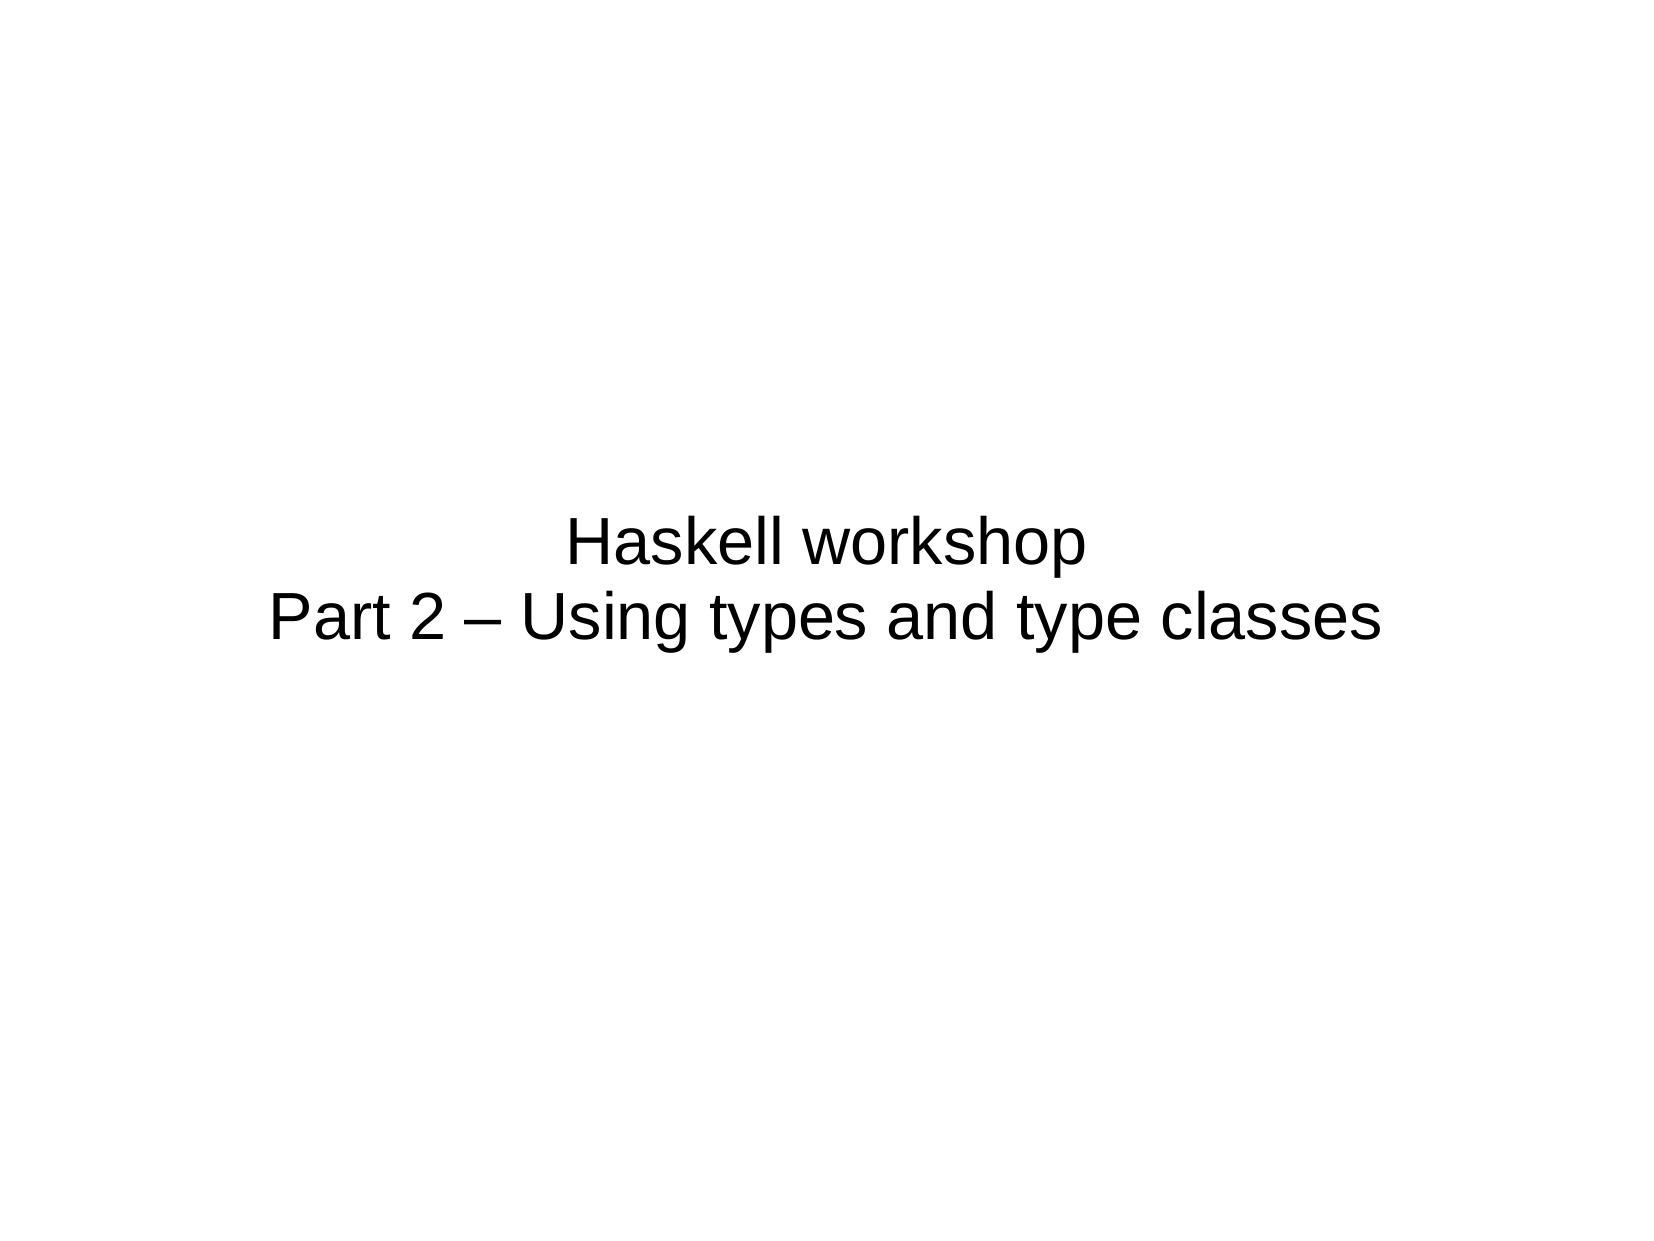

# Haskell workshop
Part 2 – Using types and type classes